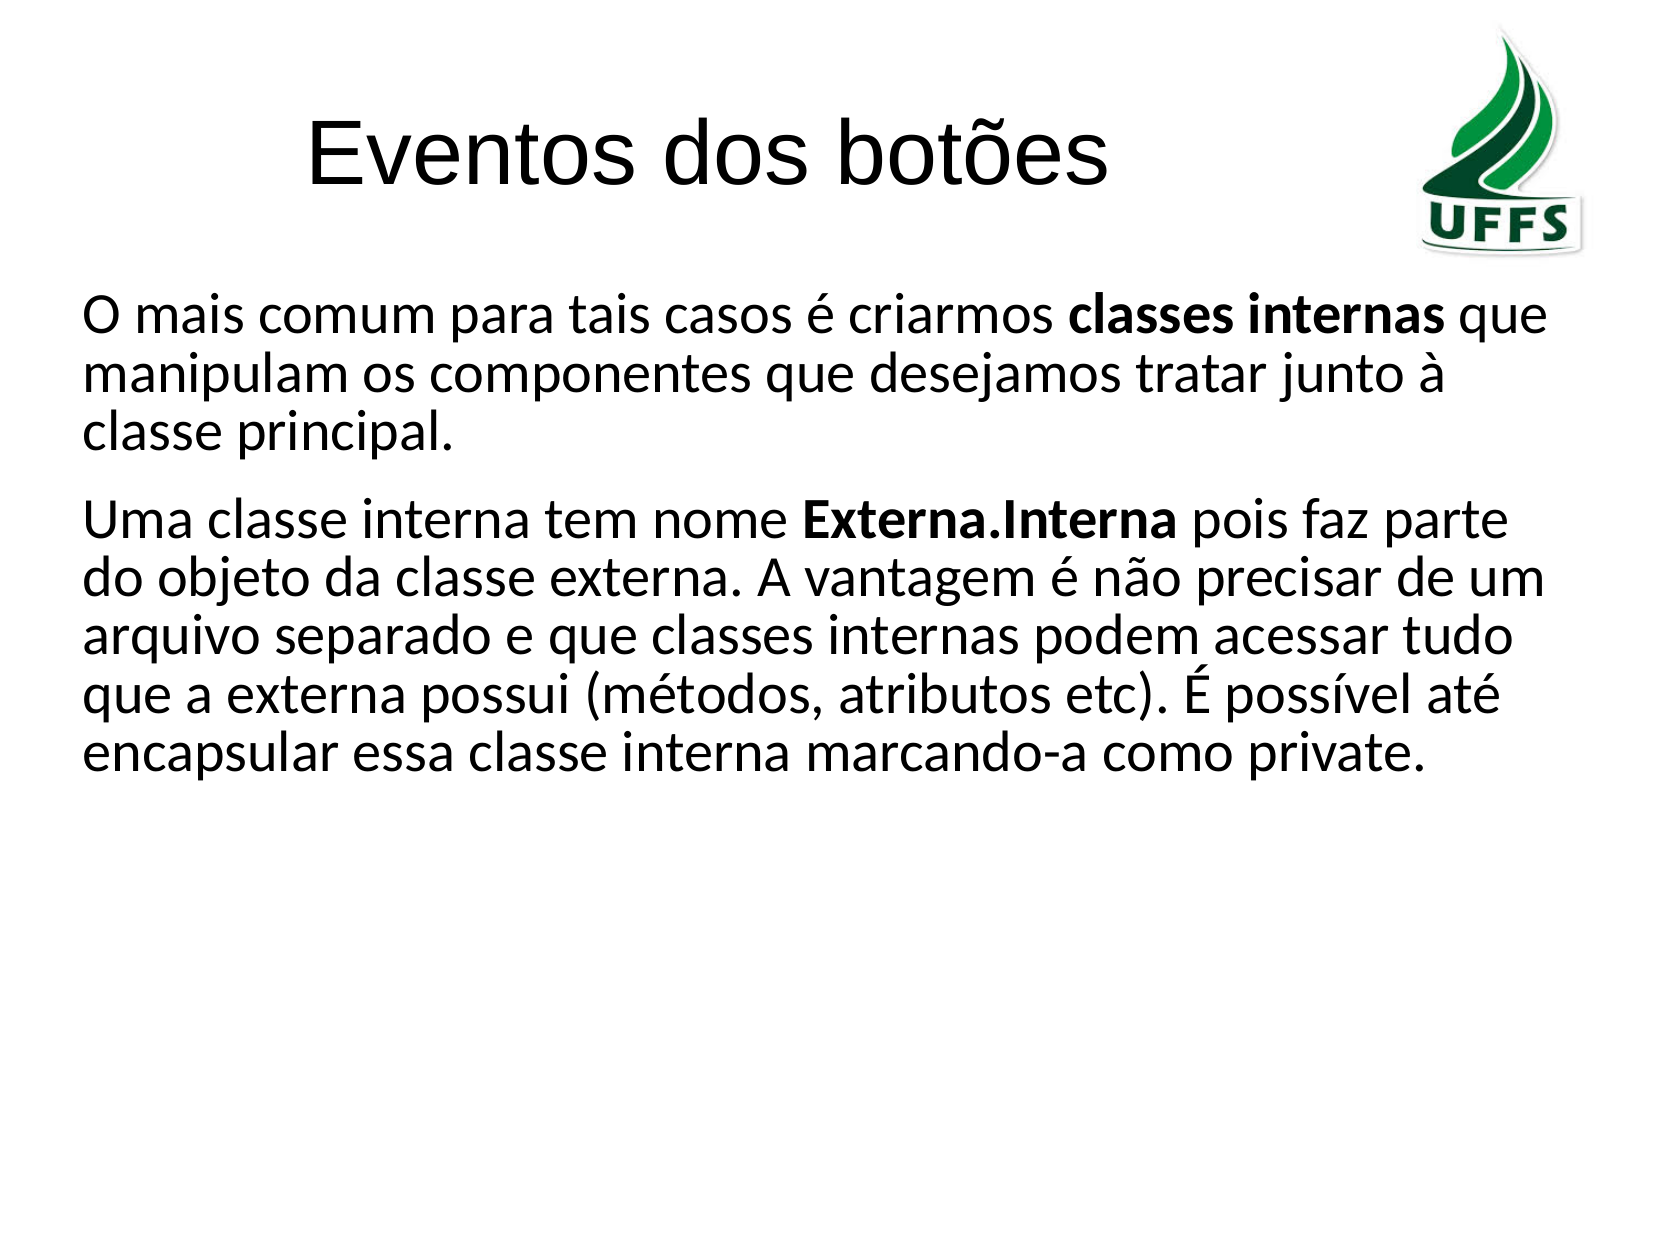

# Eventos dos botões
O mais comum para tais casos é criarmos classes internas que manipulam os componentes que desejamos tratar junto à classe principal.
Uma classe interna tem nome Externa.Interna pois faz parte do objeto da classe externa. A vantagem é não precisar de um arquivo separado e que classes internas podem acessar tudo que a externa possui (métodos, atributos etc). É possível até encapsular essa classe interna marcando-a como private.